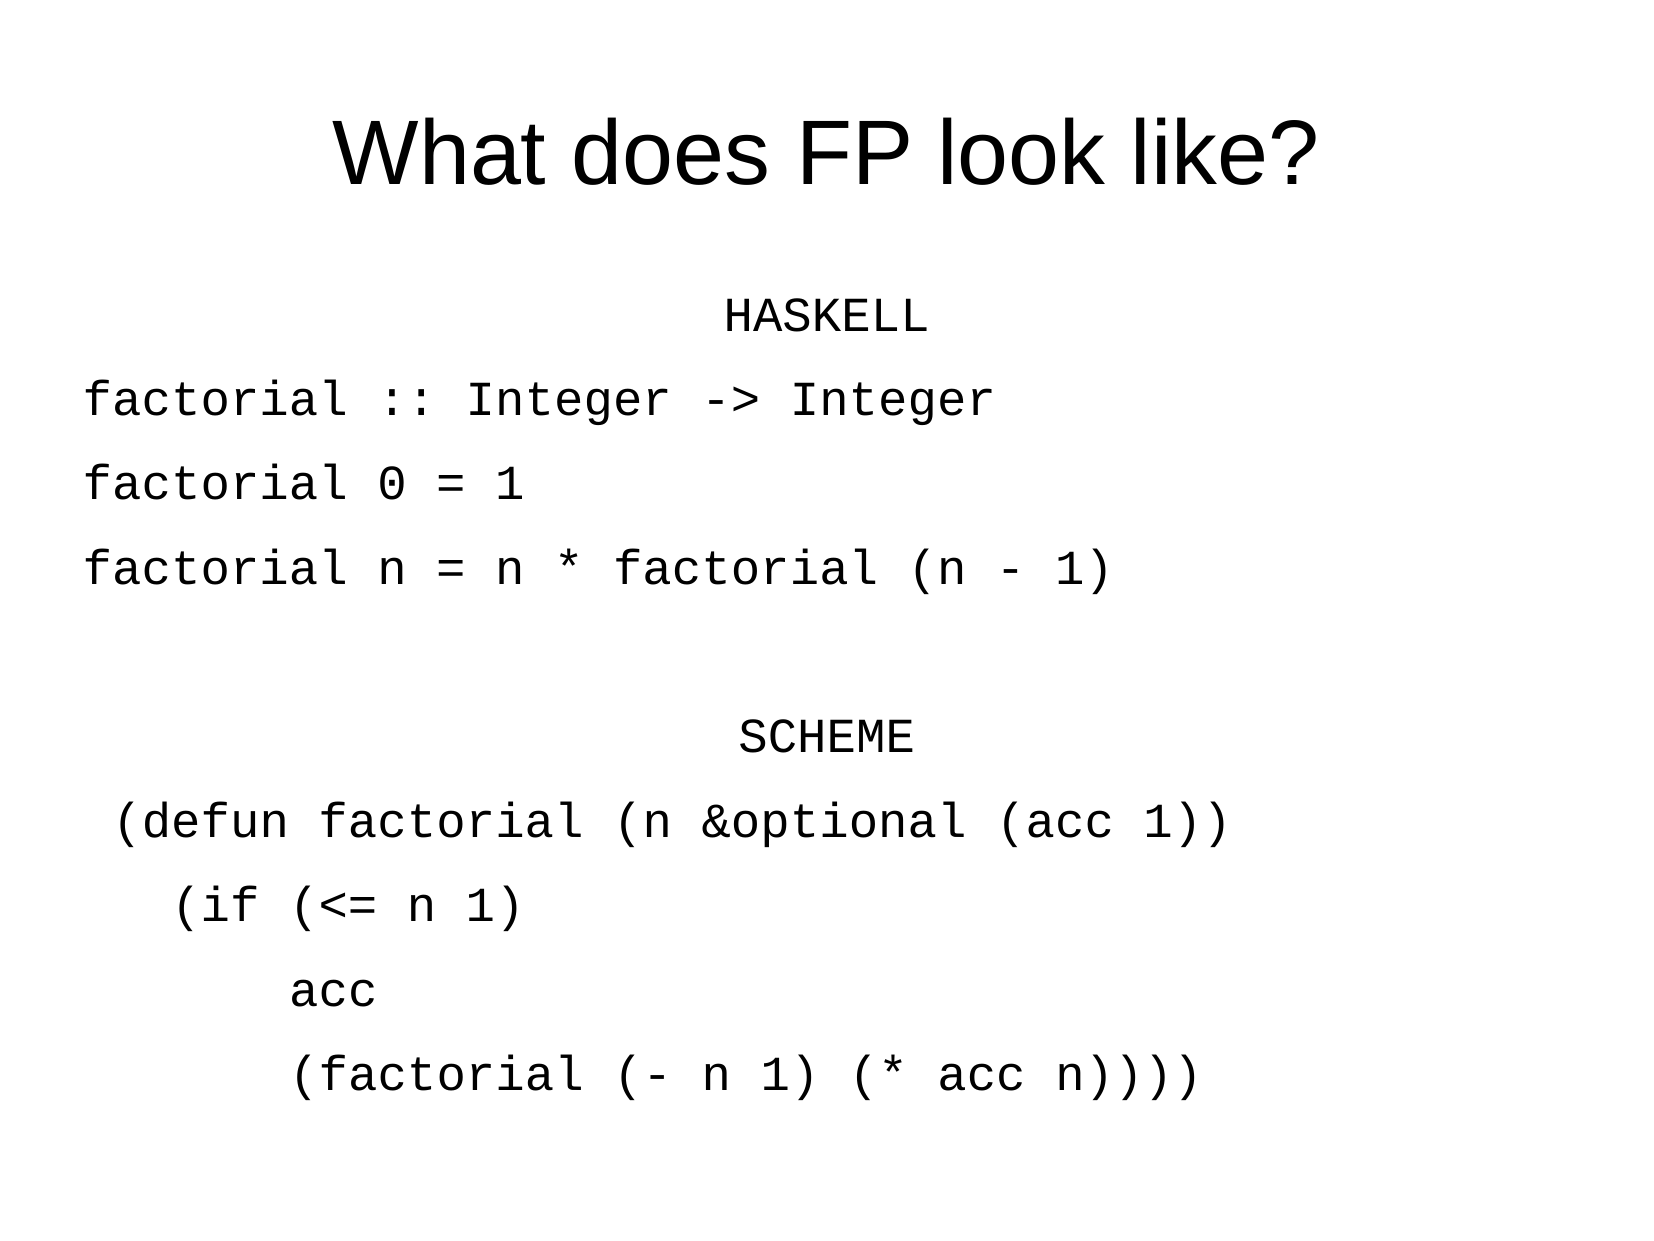

What does FP look like?
# HASKELL
factorial :: Integer -> Integer
factorial 0 = 1
factorial n = n * factorial (n - 1)
SCHEME
 (defun factorial (n &optional (acc 1))
 (if (<= n 1)
 acc
 (factorial (- n 1) (* acc n))))